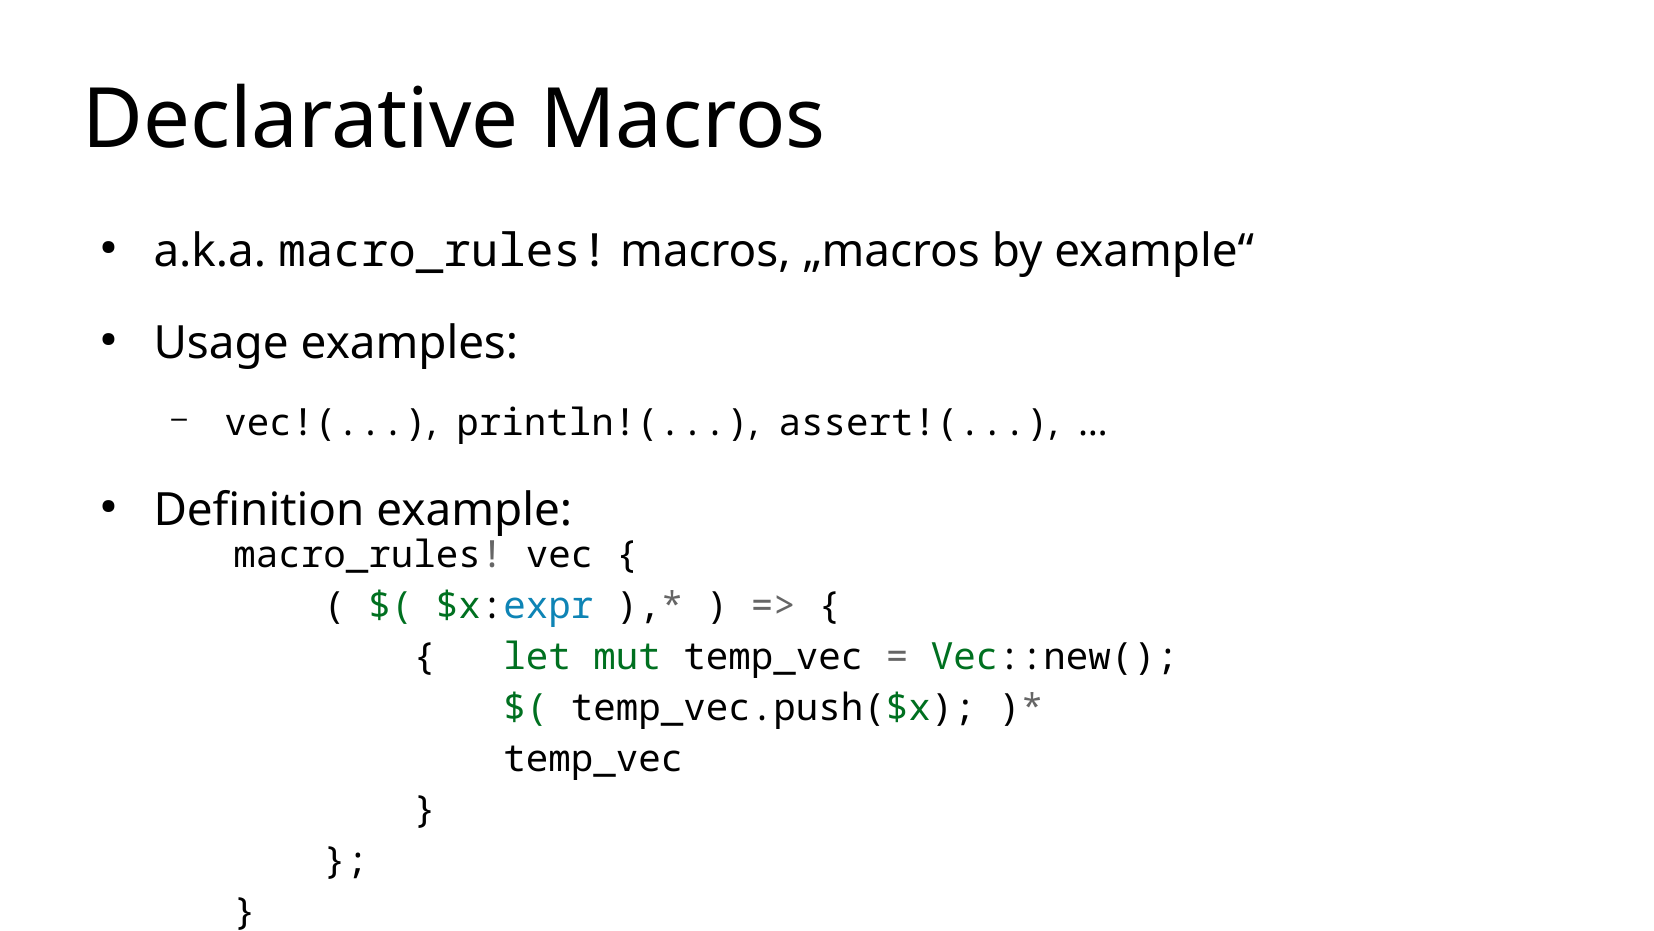

# Declarative Macros
a.k.a. macro_rules! macros, „macros by example“
Usage examples:
vec!(...), println!(...), assert!(...), …
Definition example:
macro_rules! vec {
 ( $( $x:expr ),* ) => {
 { let mut temp_vec = Vec::new();
 $( temp_vec.push($x); )*
 temp_vec
 }
 };
}